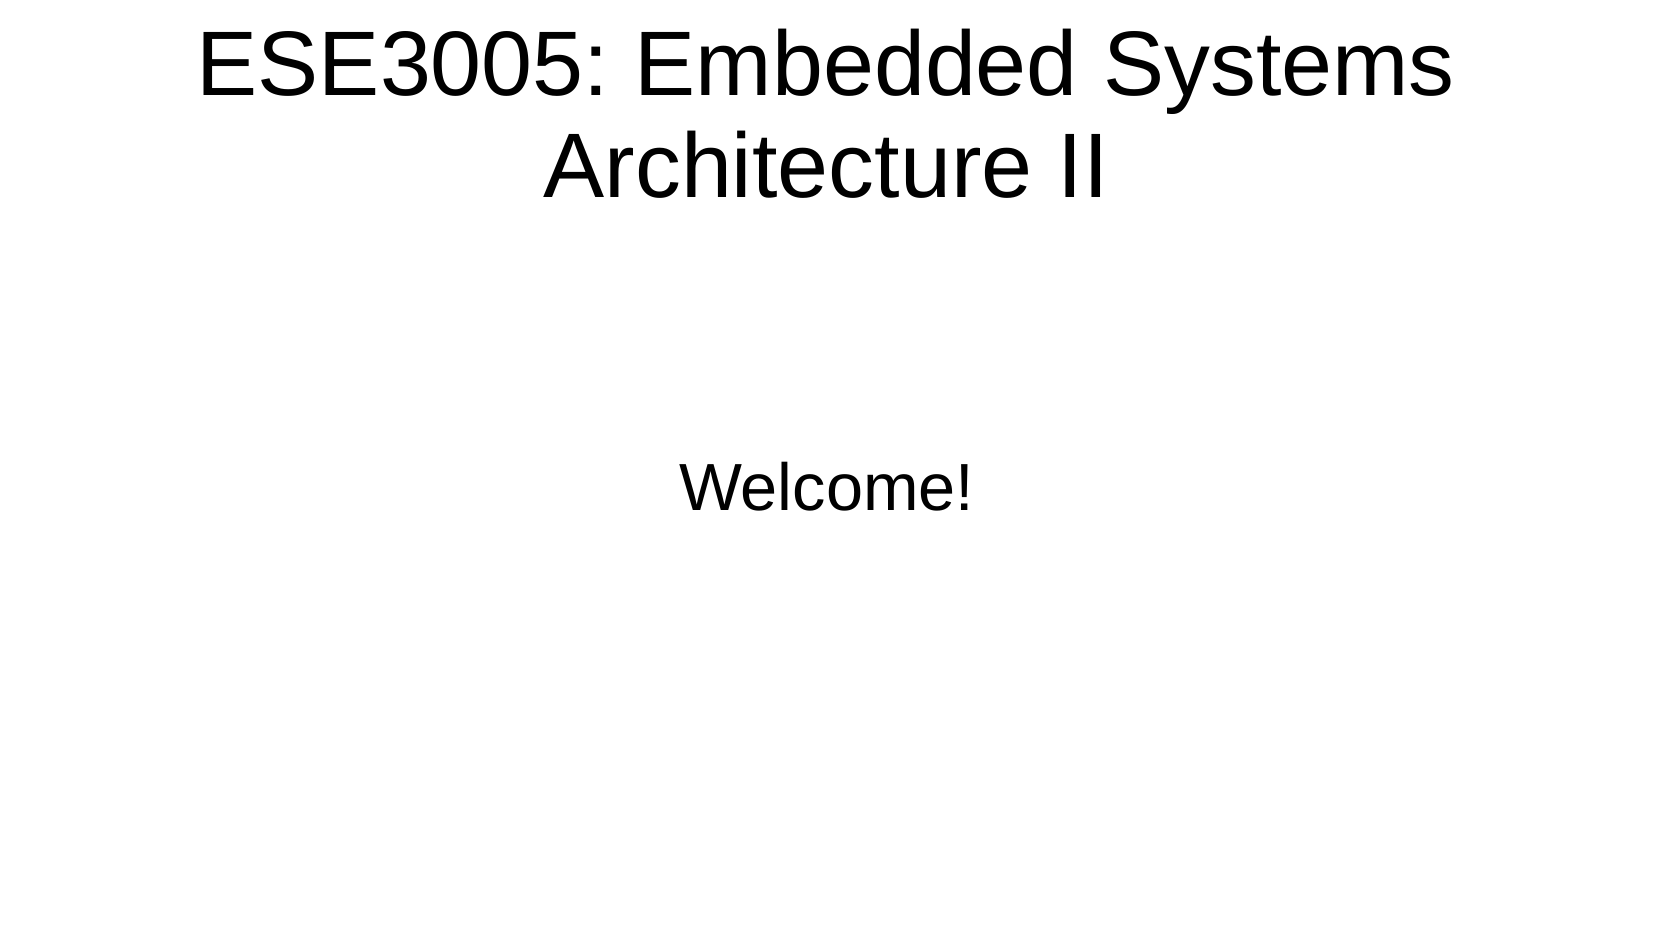

# ESE3005: Embedded Systems Architecture II
Welcome!